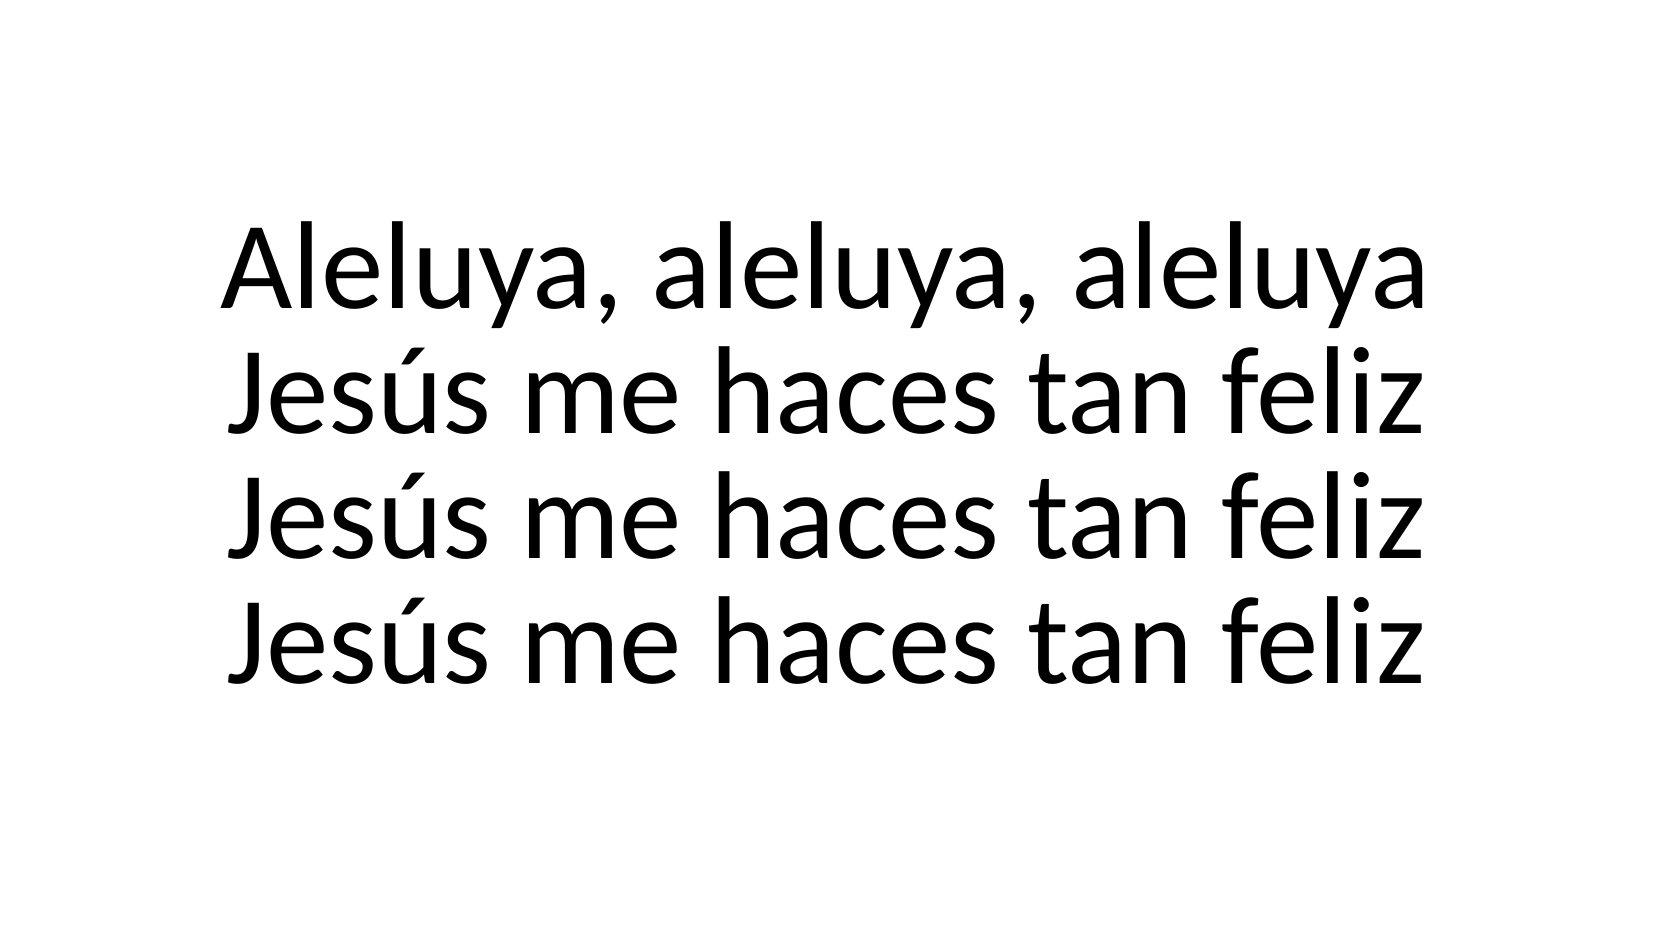

# Aleluya, aleluya, aleluya Jesús me haces tan feliz Jesús me haces tan feliz Jesús me haces tan feliz